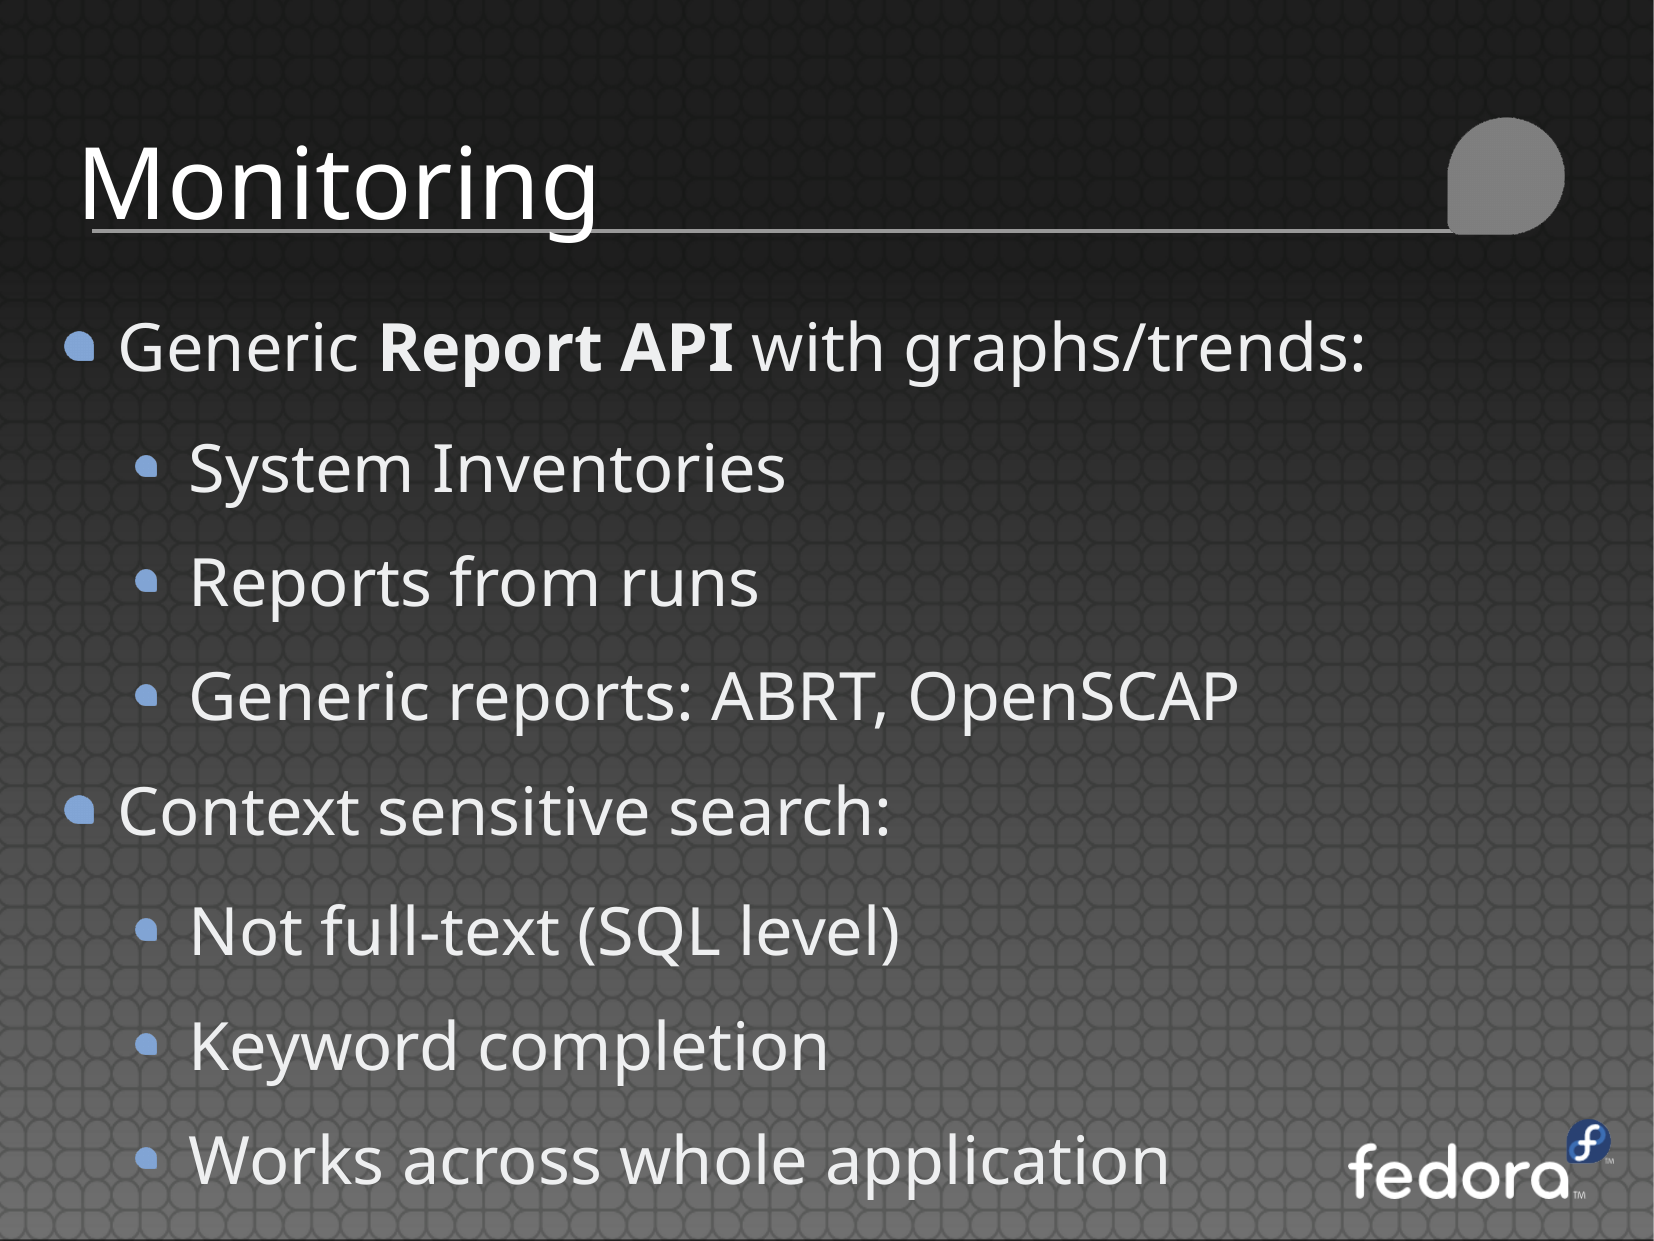

# Monitoring
Generic Report API with graphs/trends:
System Inventories
Reports from runs
Generic reports: ABRT, OpenSCAP
Context sensitive search:
Not full-text (SQL level)
Keyword completion
Works across whole application